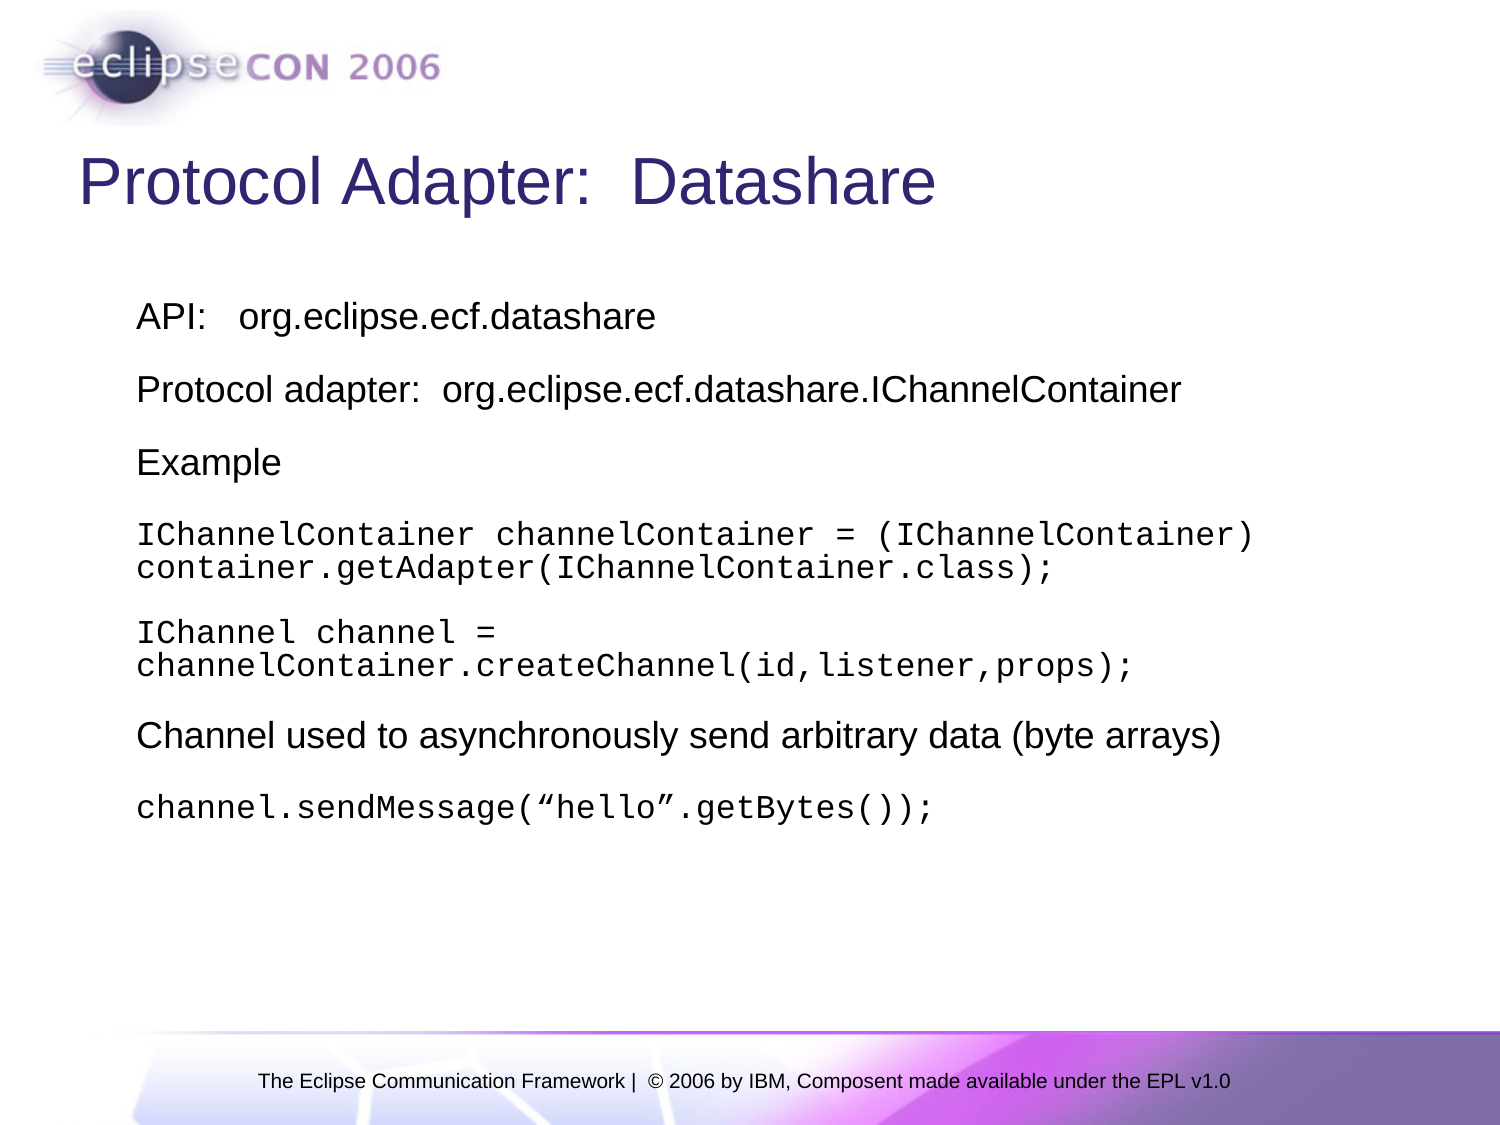

# Protocol Adapter: Datashare
API: org.eclipse.ecf.datashare
Protocol adapter: org.eclipse.ecf.datashare.IChannelContainer
Example
IChannelContainer channelContainer = (IChannelContainer) container.getAdapter(IChannelContainer.class);
IChannel channel = channelContainer.createChannel(id,listener,props);
Channel used to asynchronously send arbitrary data (byte arrays)
channel.sendMessage(“hello”.getBytes());